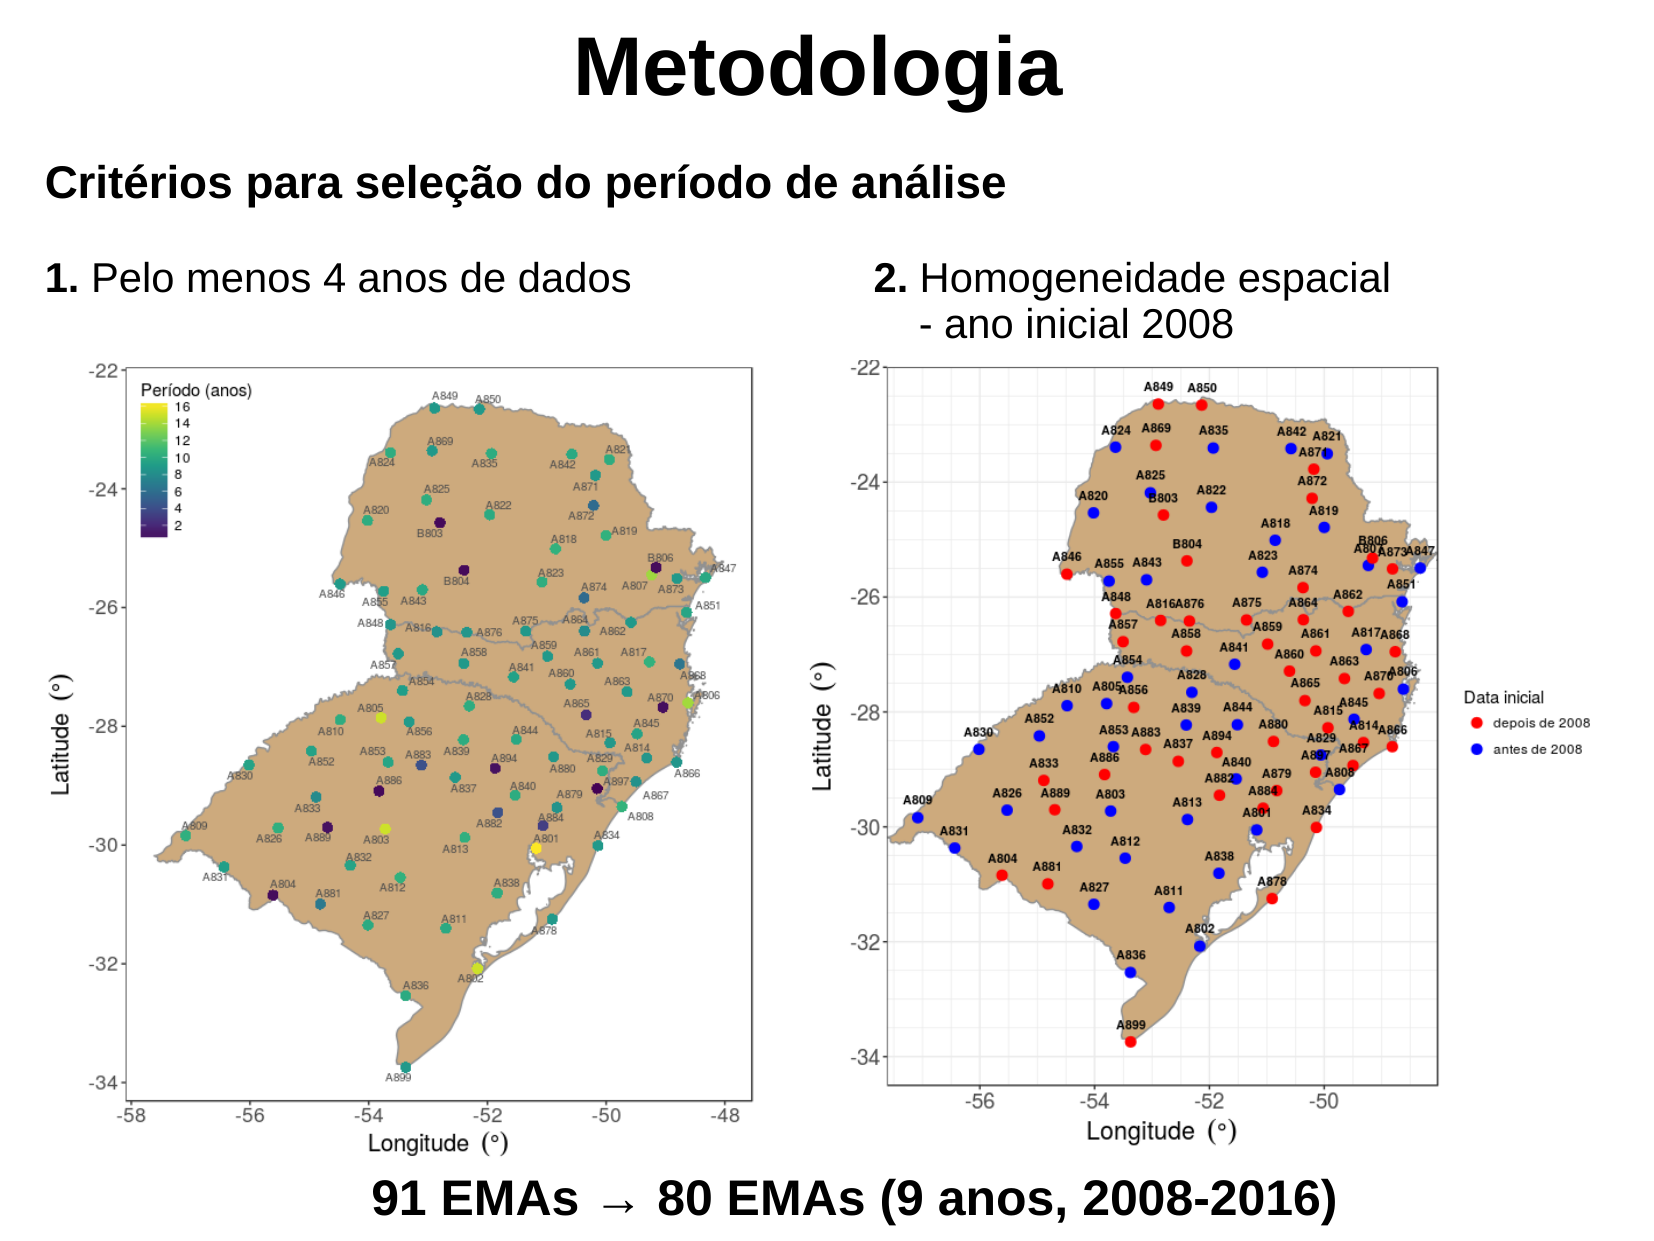

# Metodologia
Critérios para seleção do período de análise
1. Pelo menos 4 anos de dados 2. Homogeneidade espacial
 - ano inicial 2008
91 EMAs → 80 EMAs (9 anos, 2008-2016)